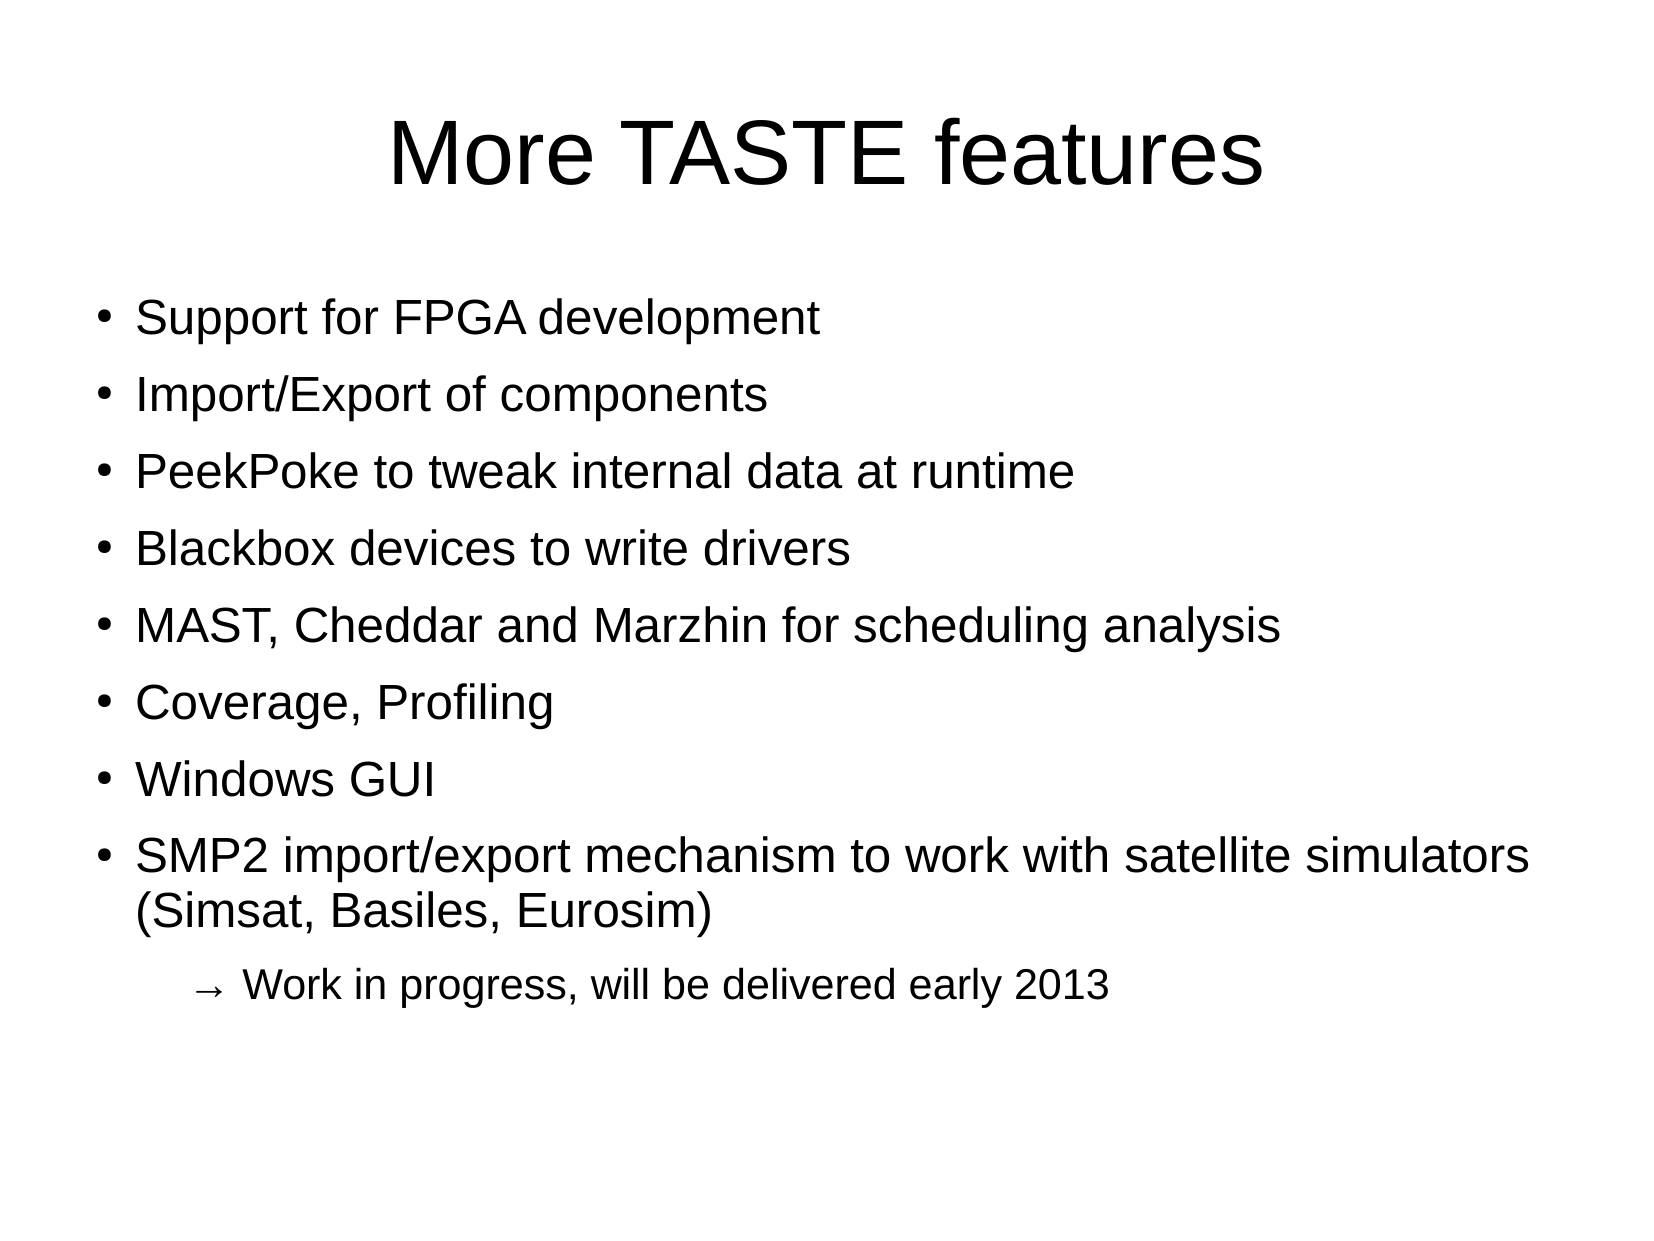

# More TASTE features
Support for FPGA development
Import/Export of components
PeekPoke to tweak internal data at runtime
Blackbox devices to write drivers
MAST, Cheddar and Marzhin for scheduling analysis
Coverage, Profiling
Windows GUI
SMP2 import/export mechanism to work with satellite simulators (Simsat, Basiles, Eurosim)
→ Work in progress, will be delivered early 2013